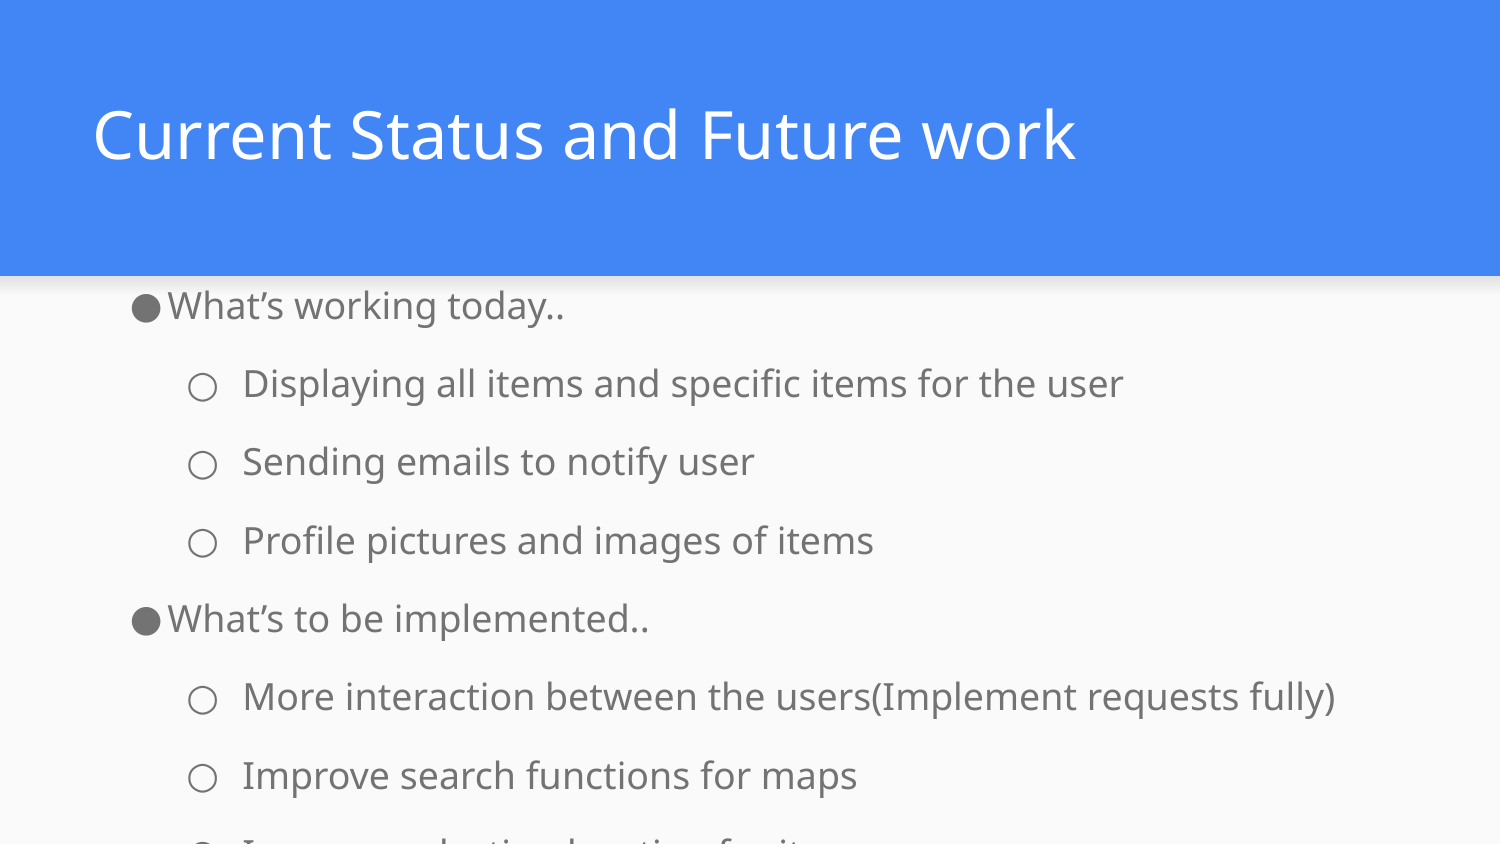

# Current Status and Future work
What’s working today..
Displaying all items and specific items for the user
Sending emails to notify user
Profile pictures and images of items
What’s to be implemented..
More interaction between the users(Implement requests fully)
Improve search functions for maps
Improve selecting location for items
Add ability to lease-out items
Fine tune email notifications
nsiege for handling large amounts of http requests to the server